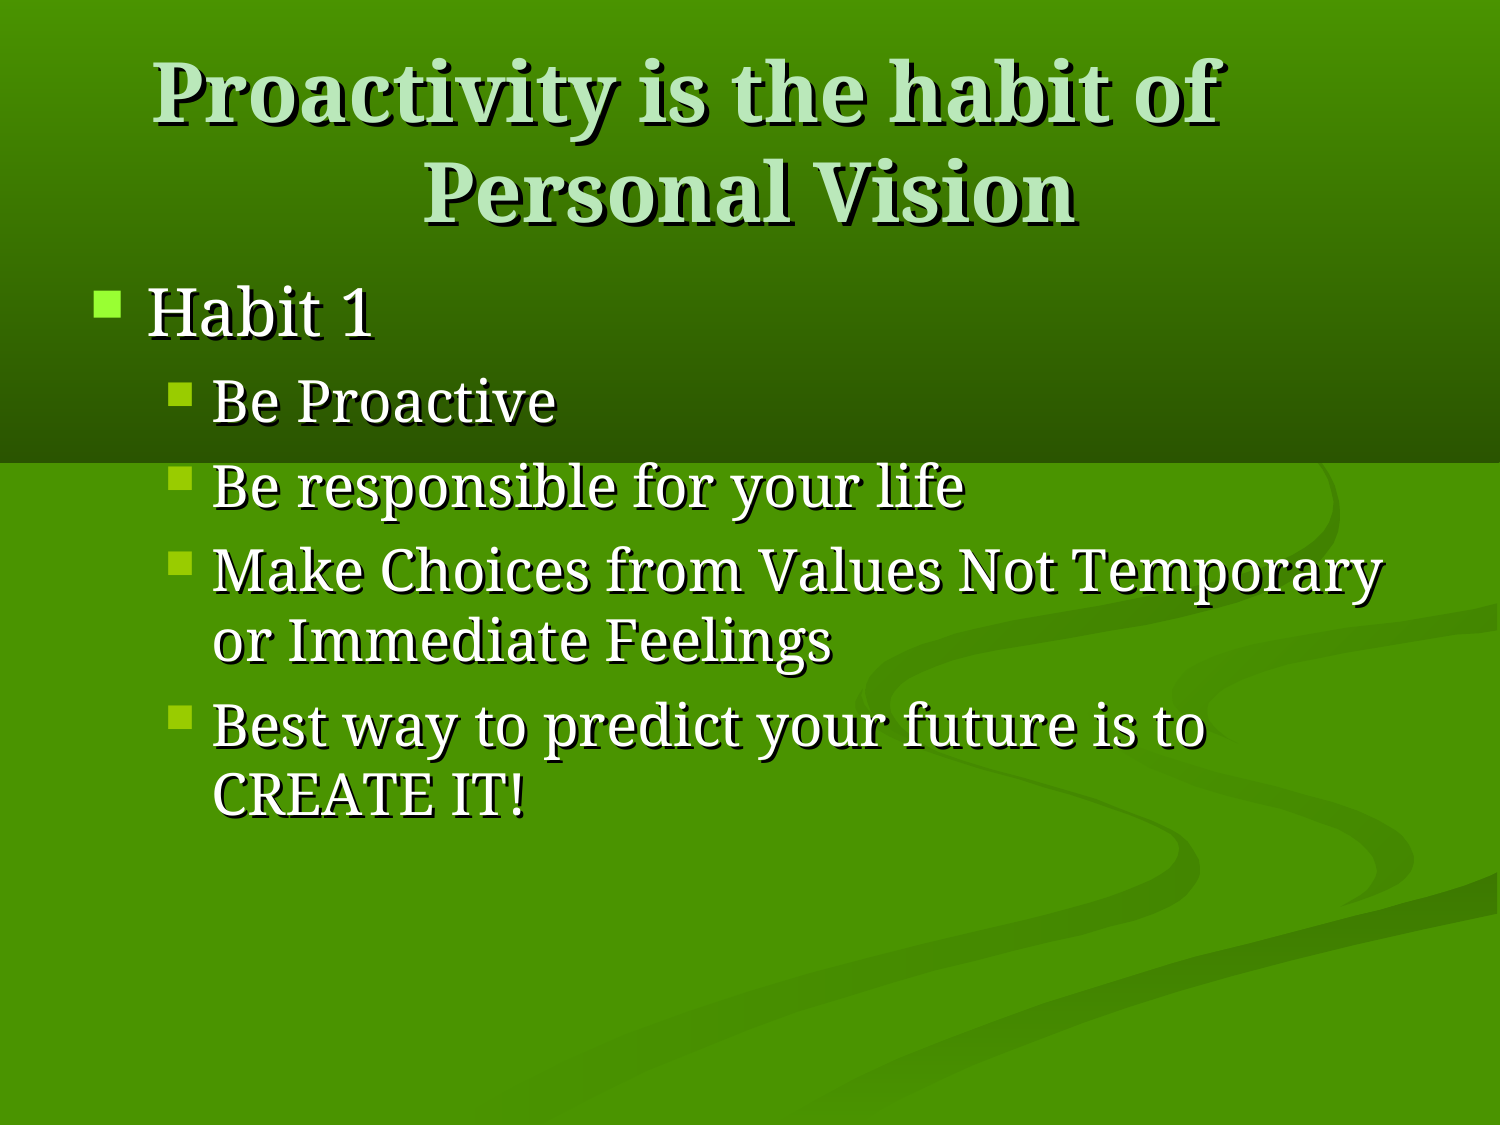

# Proactivity is the habit of Personal Vision
Habit 1
Be Proactive
Be responsible for your life
Make Choices from Values Not Temporary or Immediate Feelings
Best way to predict your future is to CREATE IT!